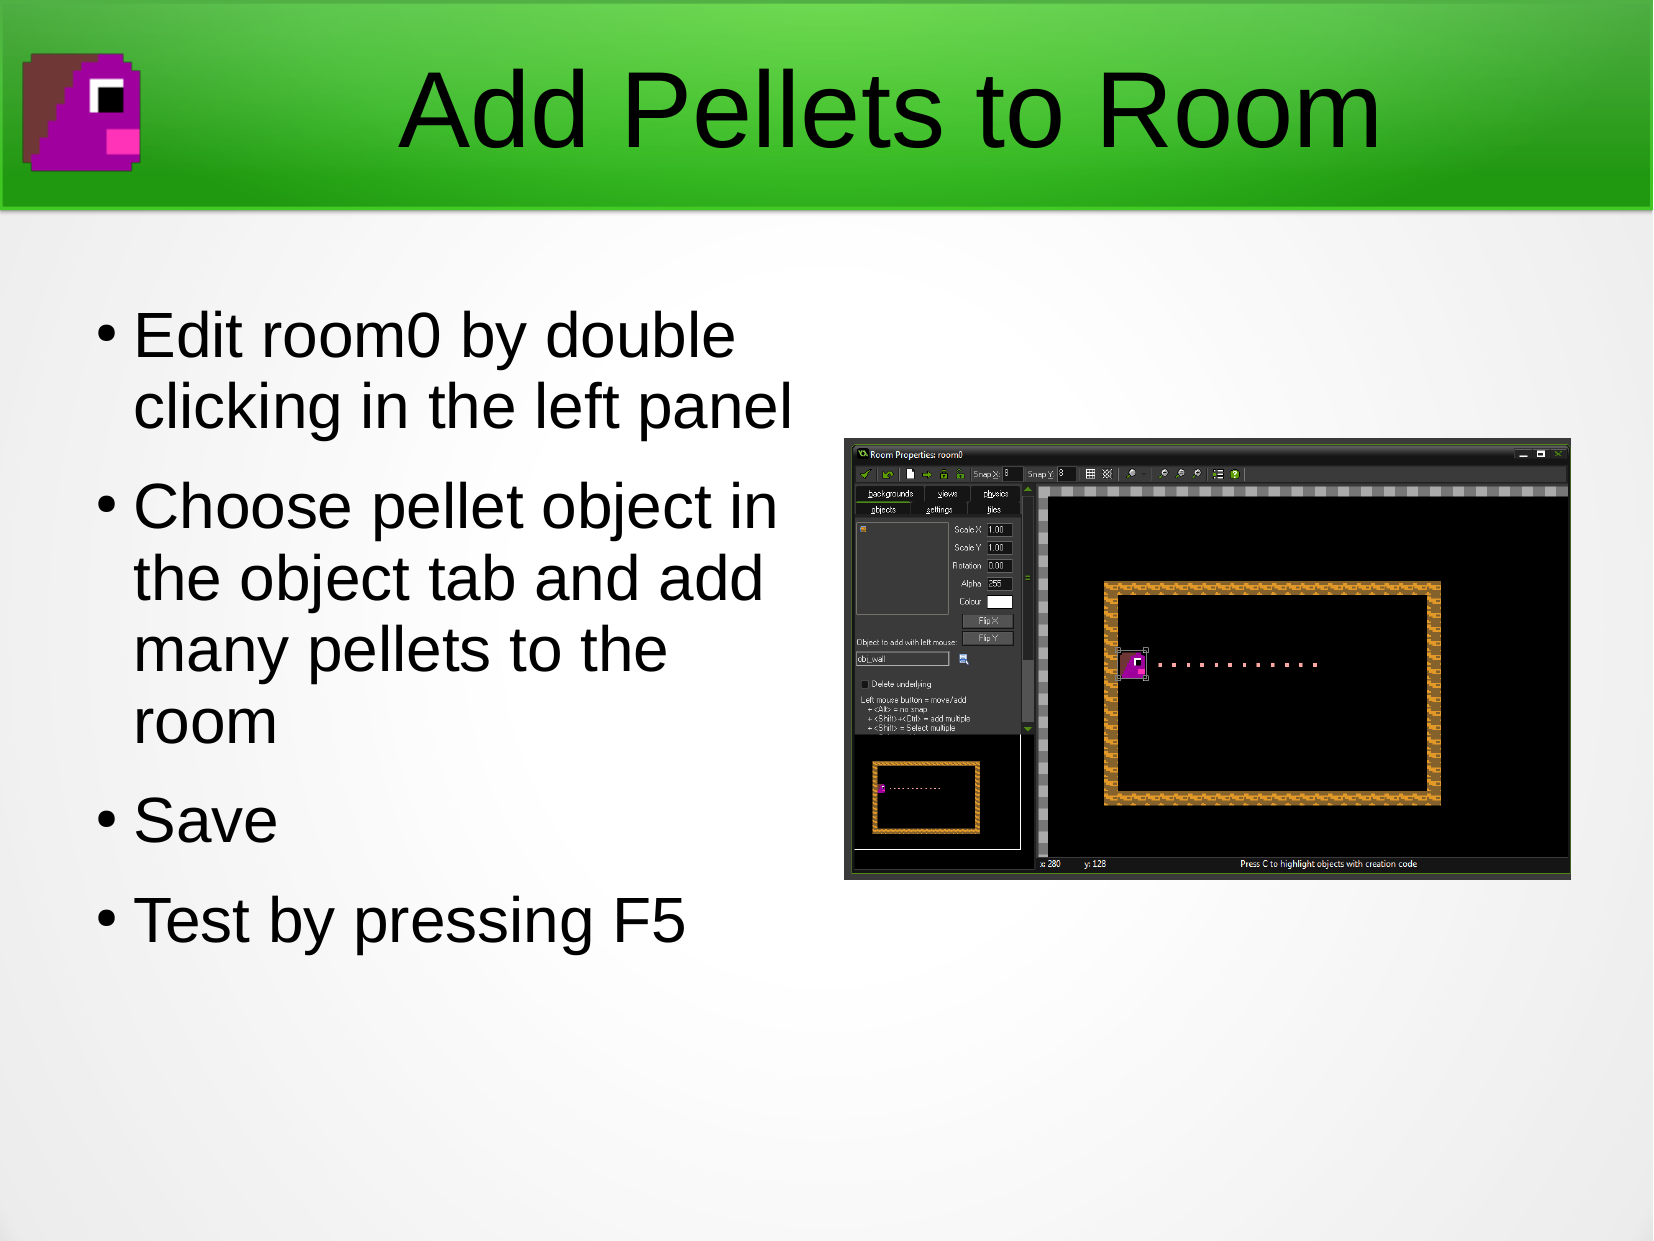

# Add Pellets to Room
Edit room0 by double clicking in the left panel
Choose pellet object in the object tab and add many pellets to the room
Save
Test by pressing F5